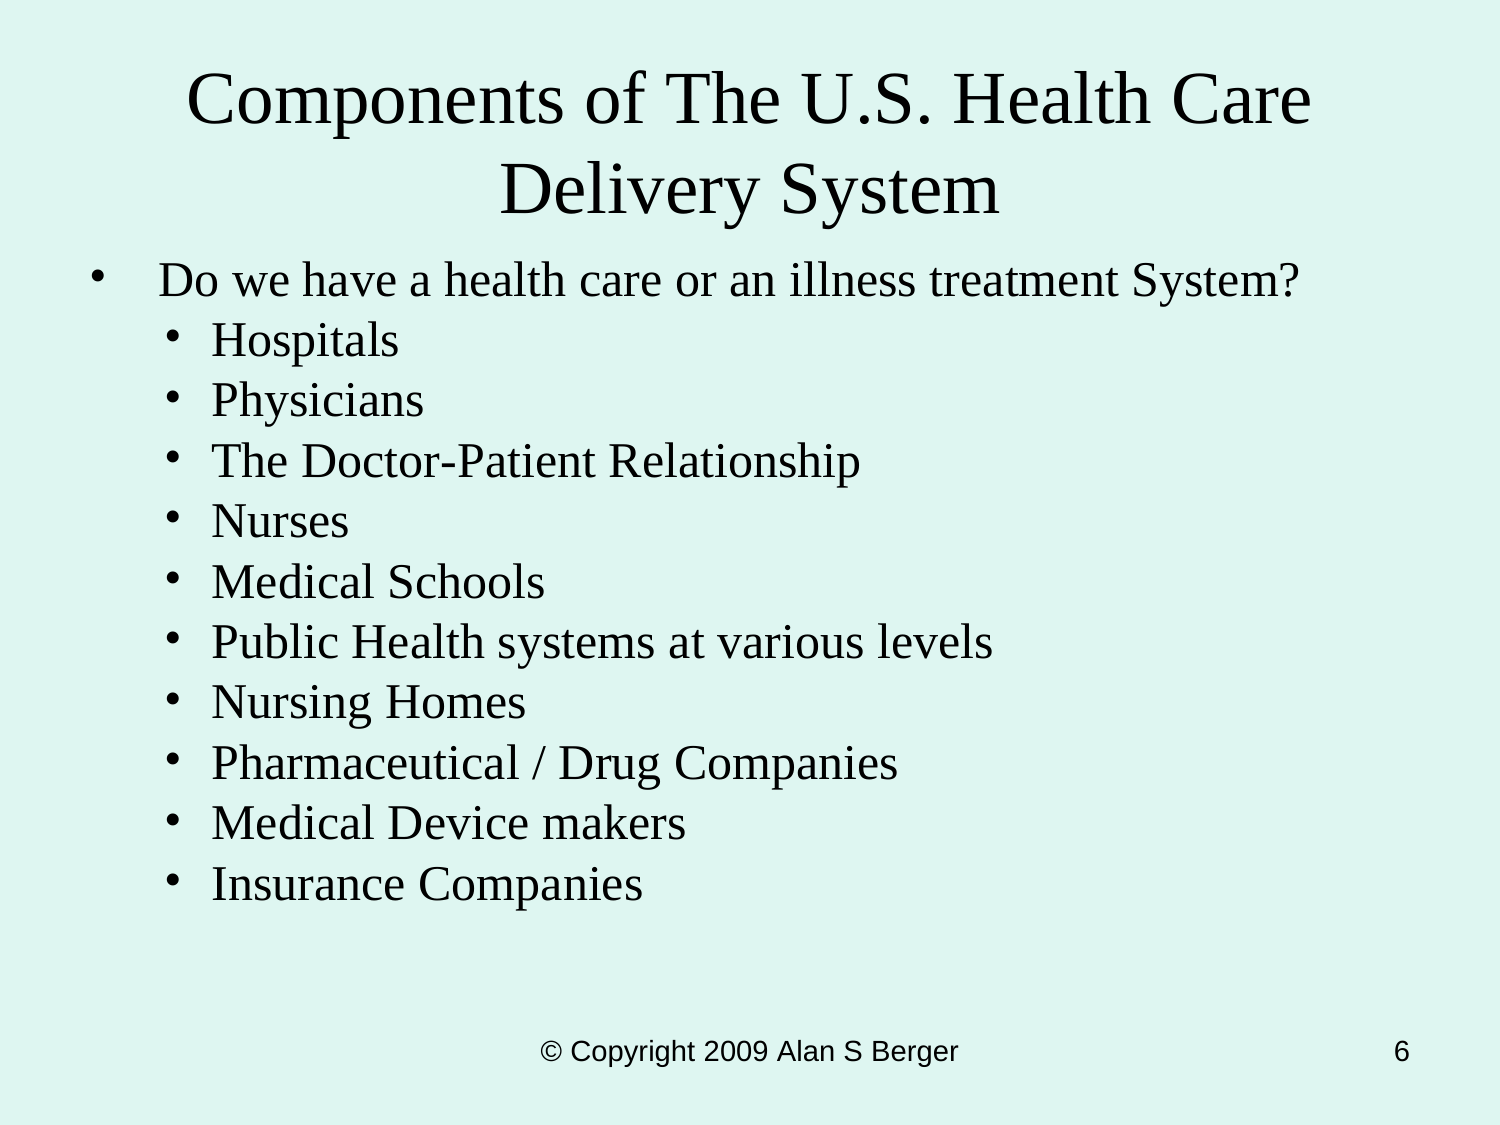

# Components of The U.S. Health Care Delivery System
 Do we have a health care or an illness treatment System?
Hospitals
Physicians
The Doctor-Patient Relationship
Nurses
Medical Schools
Public Health systems at various levels
Nursing Homes
Pharmaceutical / Drug Companies
Medical Device makers
Insurance Companies
© Copyright 2009 Alan S Berger
6